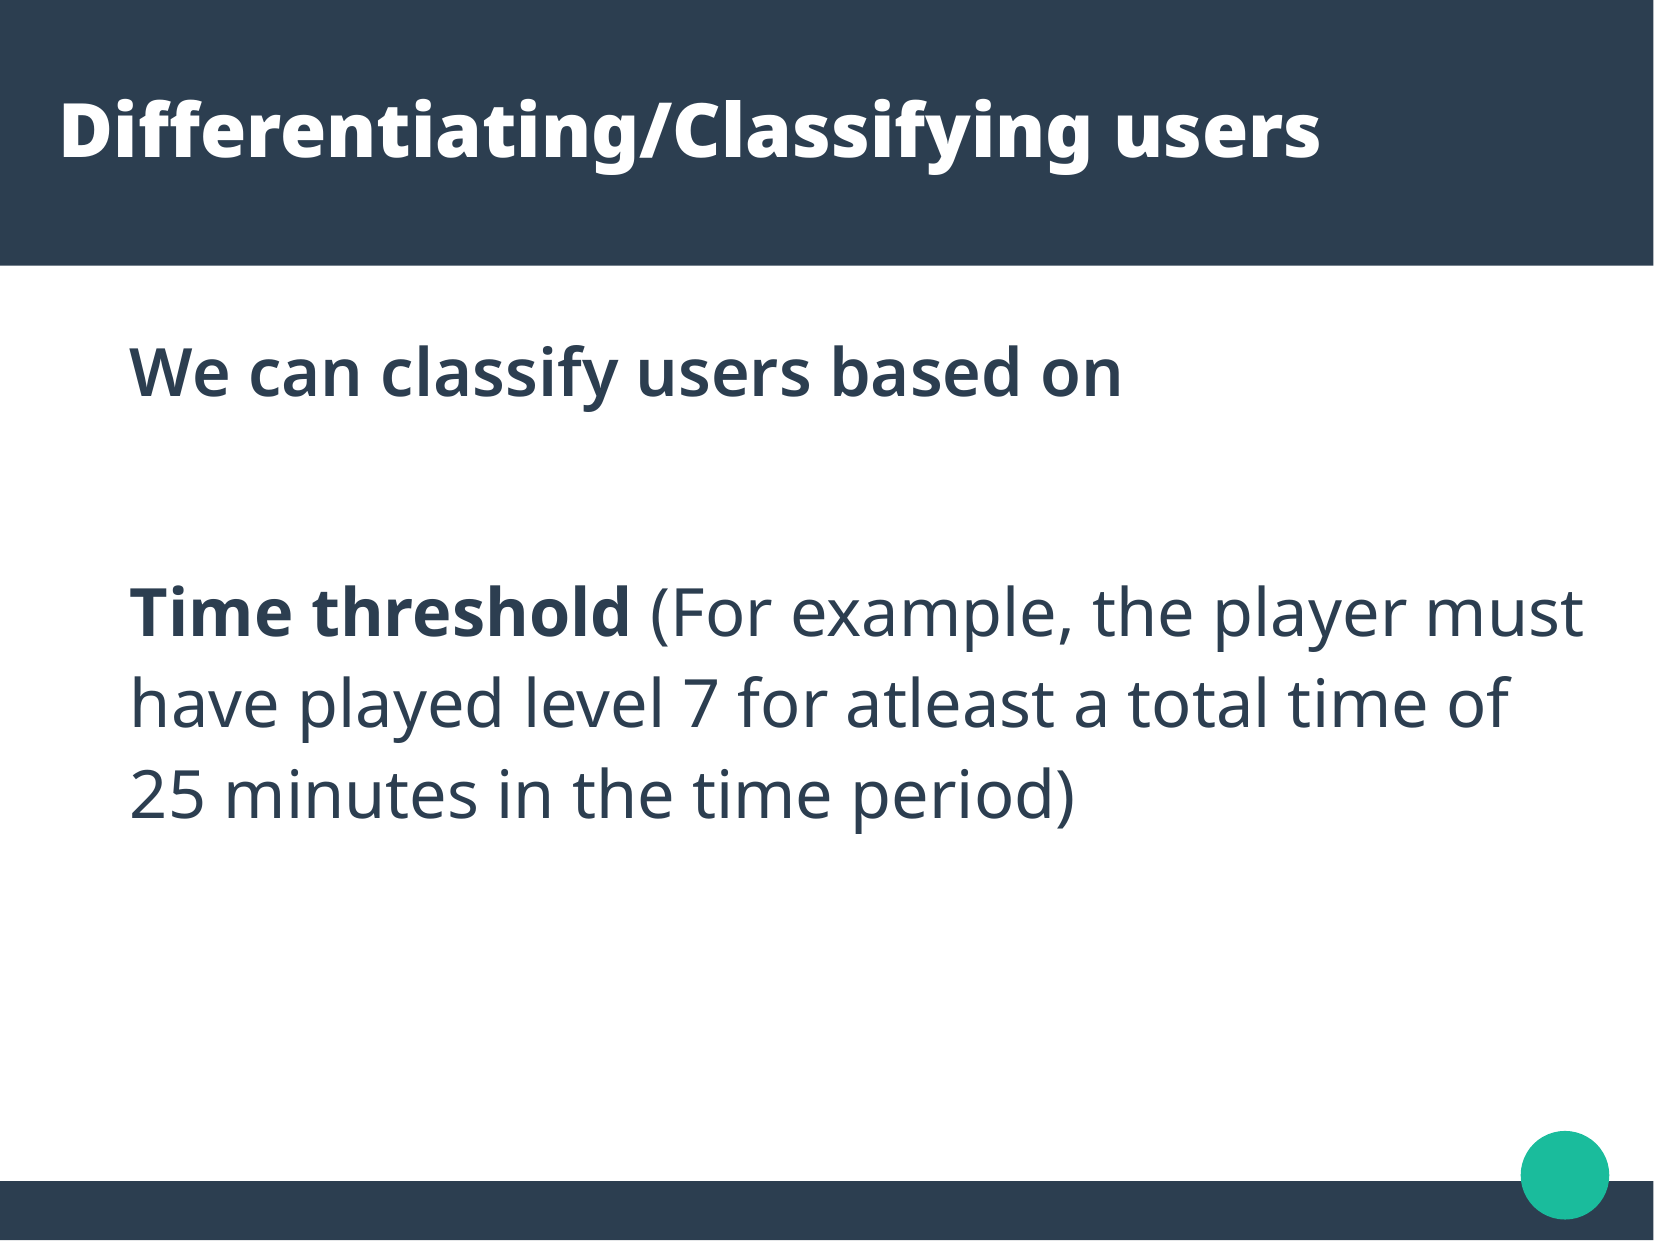

# Differentiating/Classifying users
We can classify users based on
Time threshold (For example, the player must have played level 7 for atleast a total time of 25 minutes in the time period)